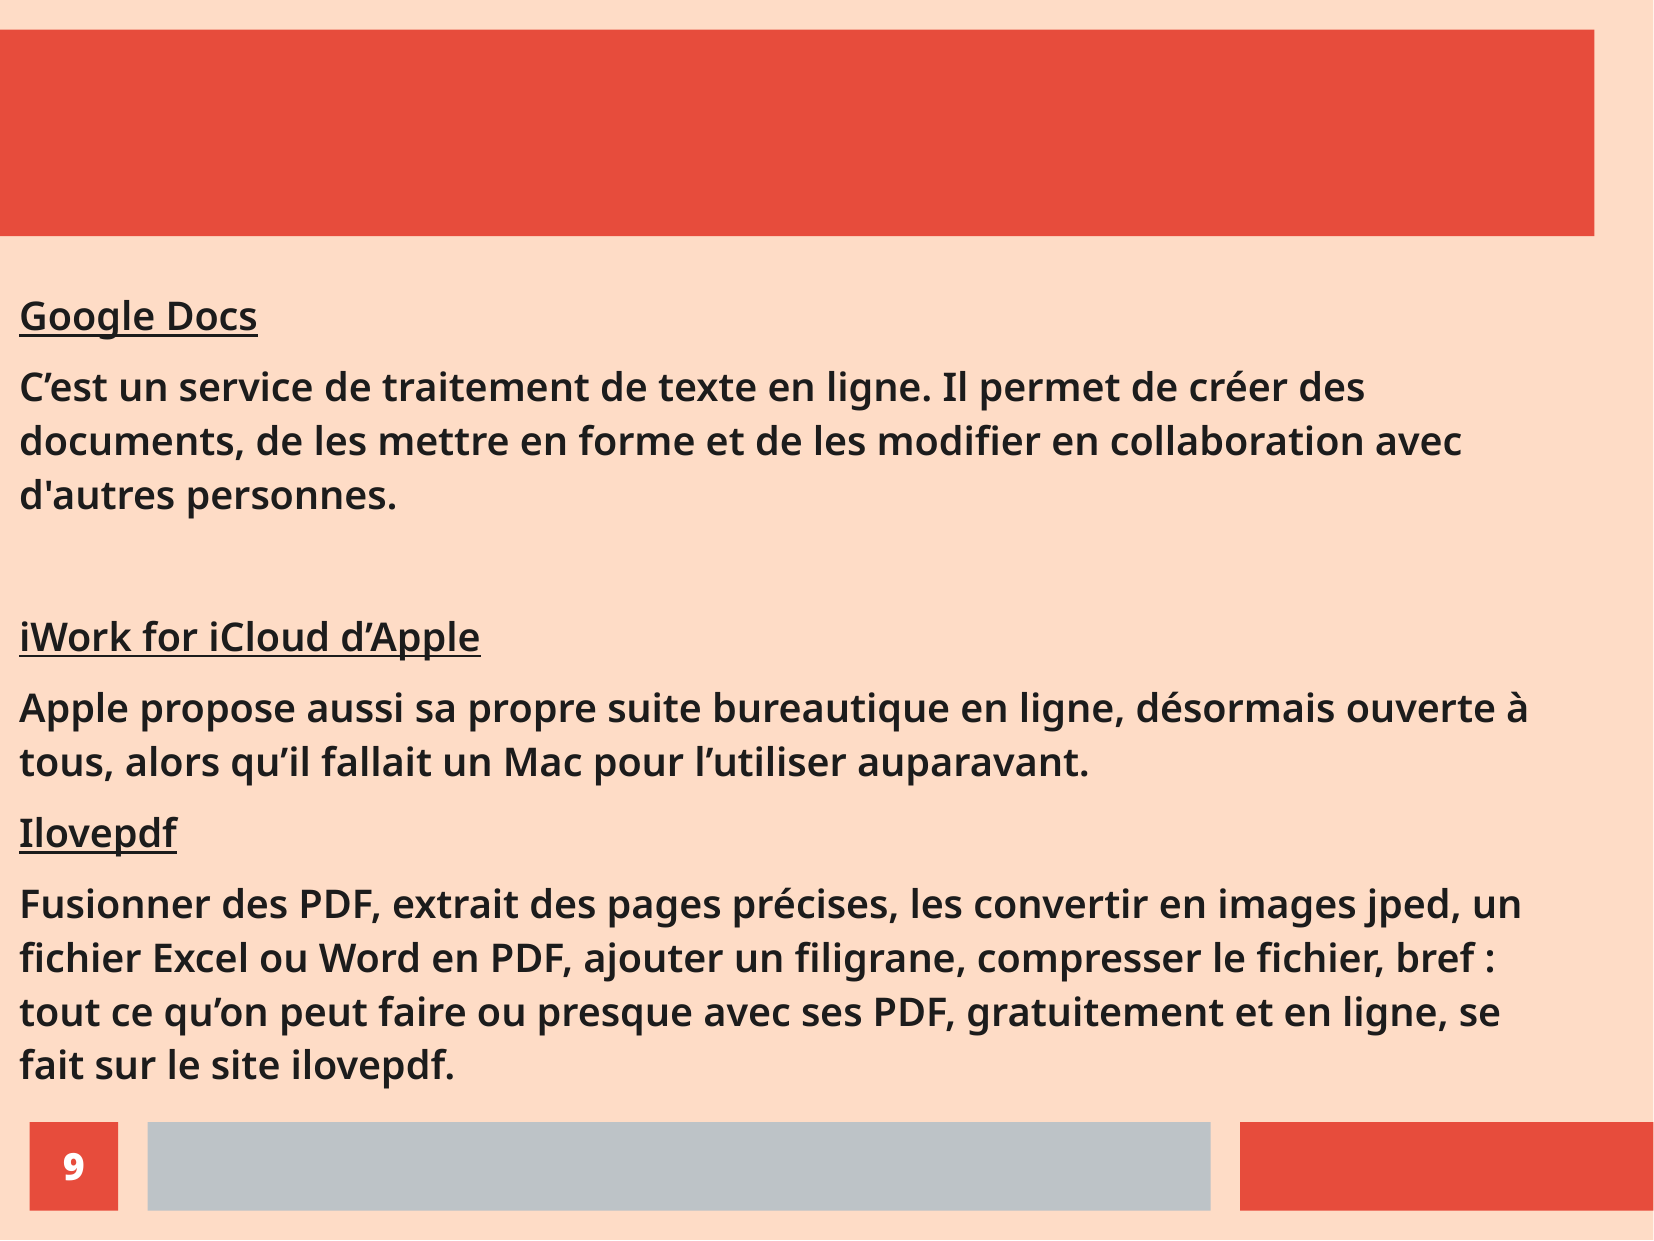

# Google Docs
C’est un service de traitement de texte en ligne. Il permet de créer des documents, de les mettre en forme et de les modifier en collaboration avec d'autres personnes.
iWork for iCloud d’Apple
Apple propose aussi sa propre suite bureautique en ligne, désormais ouverte à tous, alors qu’il fallait un Mac pour l’utiliser auparavant.
Ilovepdf
Fusionner des PDF, extrait des pages précises, les convertir en images jped, un fichier Excel ou Word en PDF, ajouter un filigrane, compresser le fichier, bref : tout ce qu’on peut faire ou presque avec ses PDF, gratuitement et en ligne, se fait sur le site ilovepdf.
9